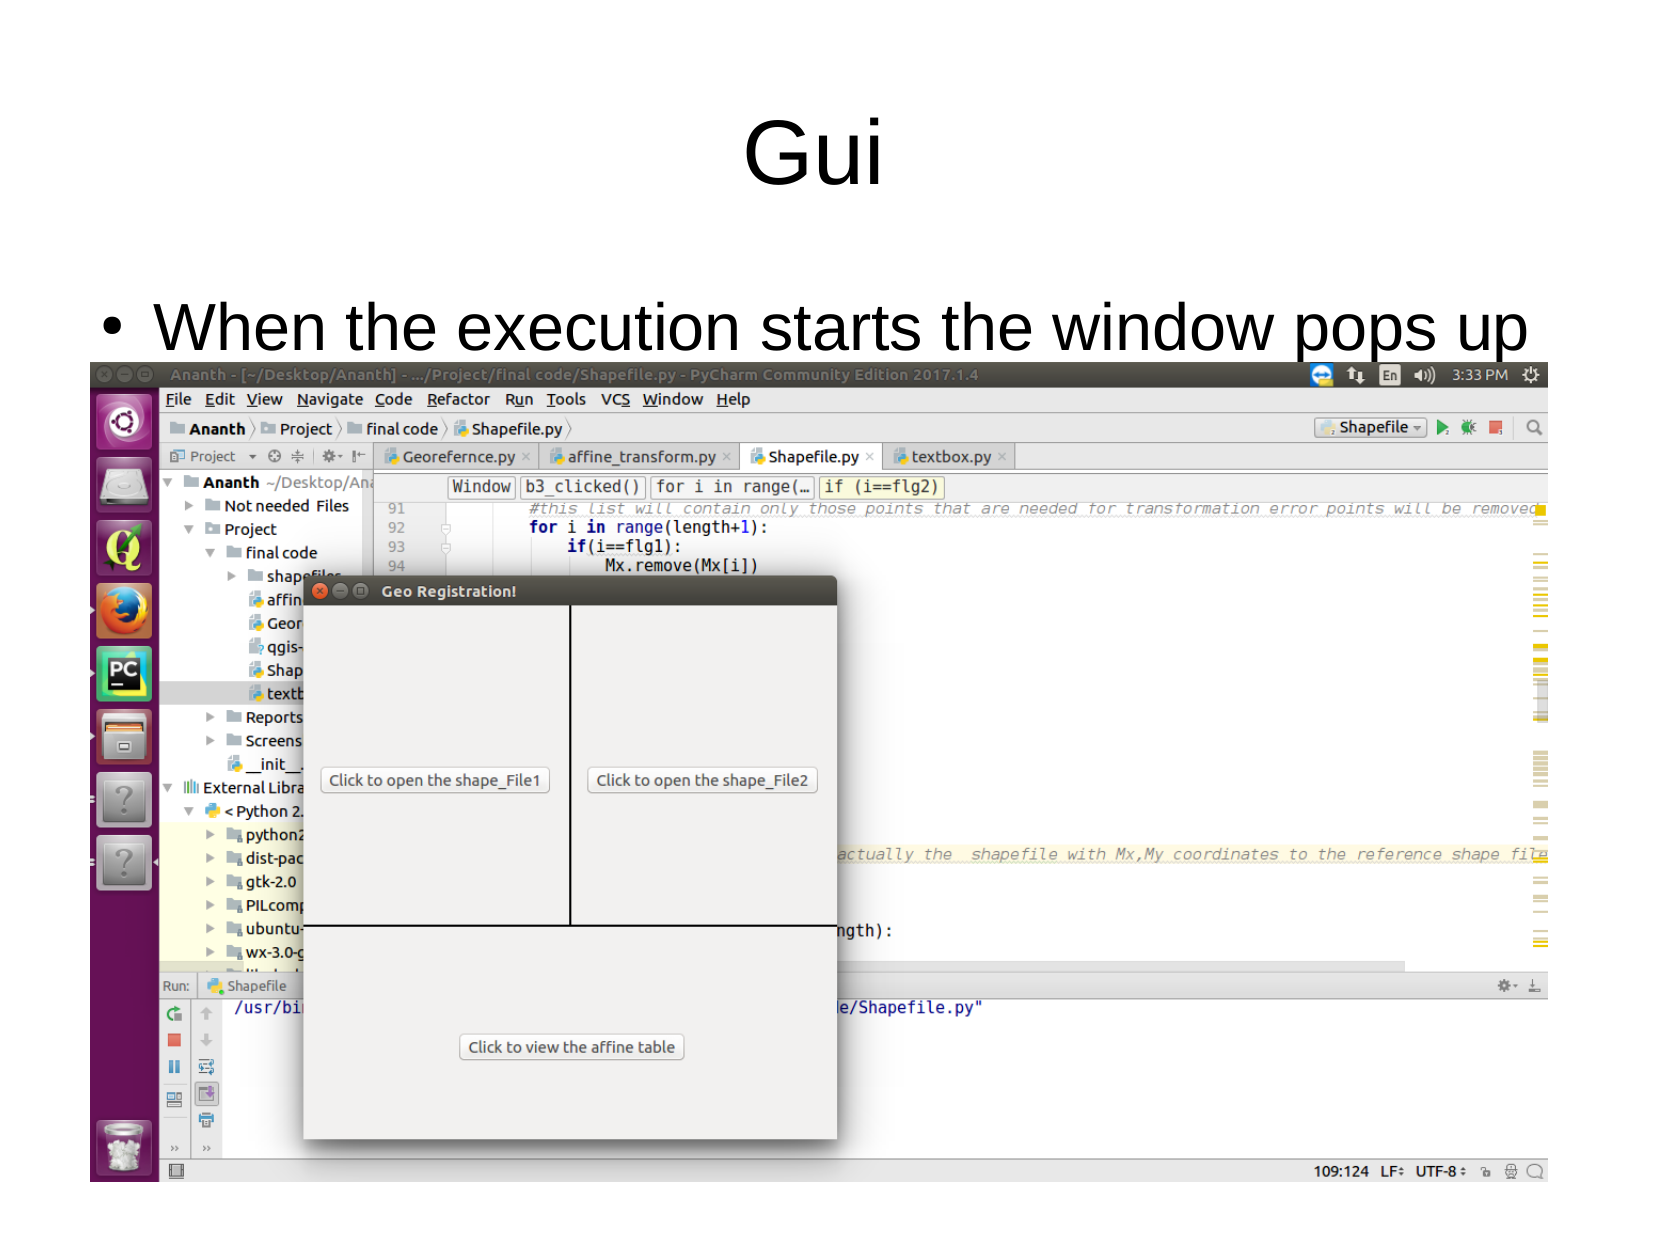

# Gui
When the execution starts the window pops up